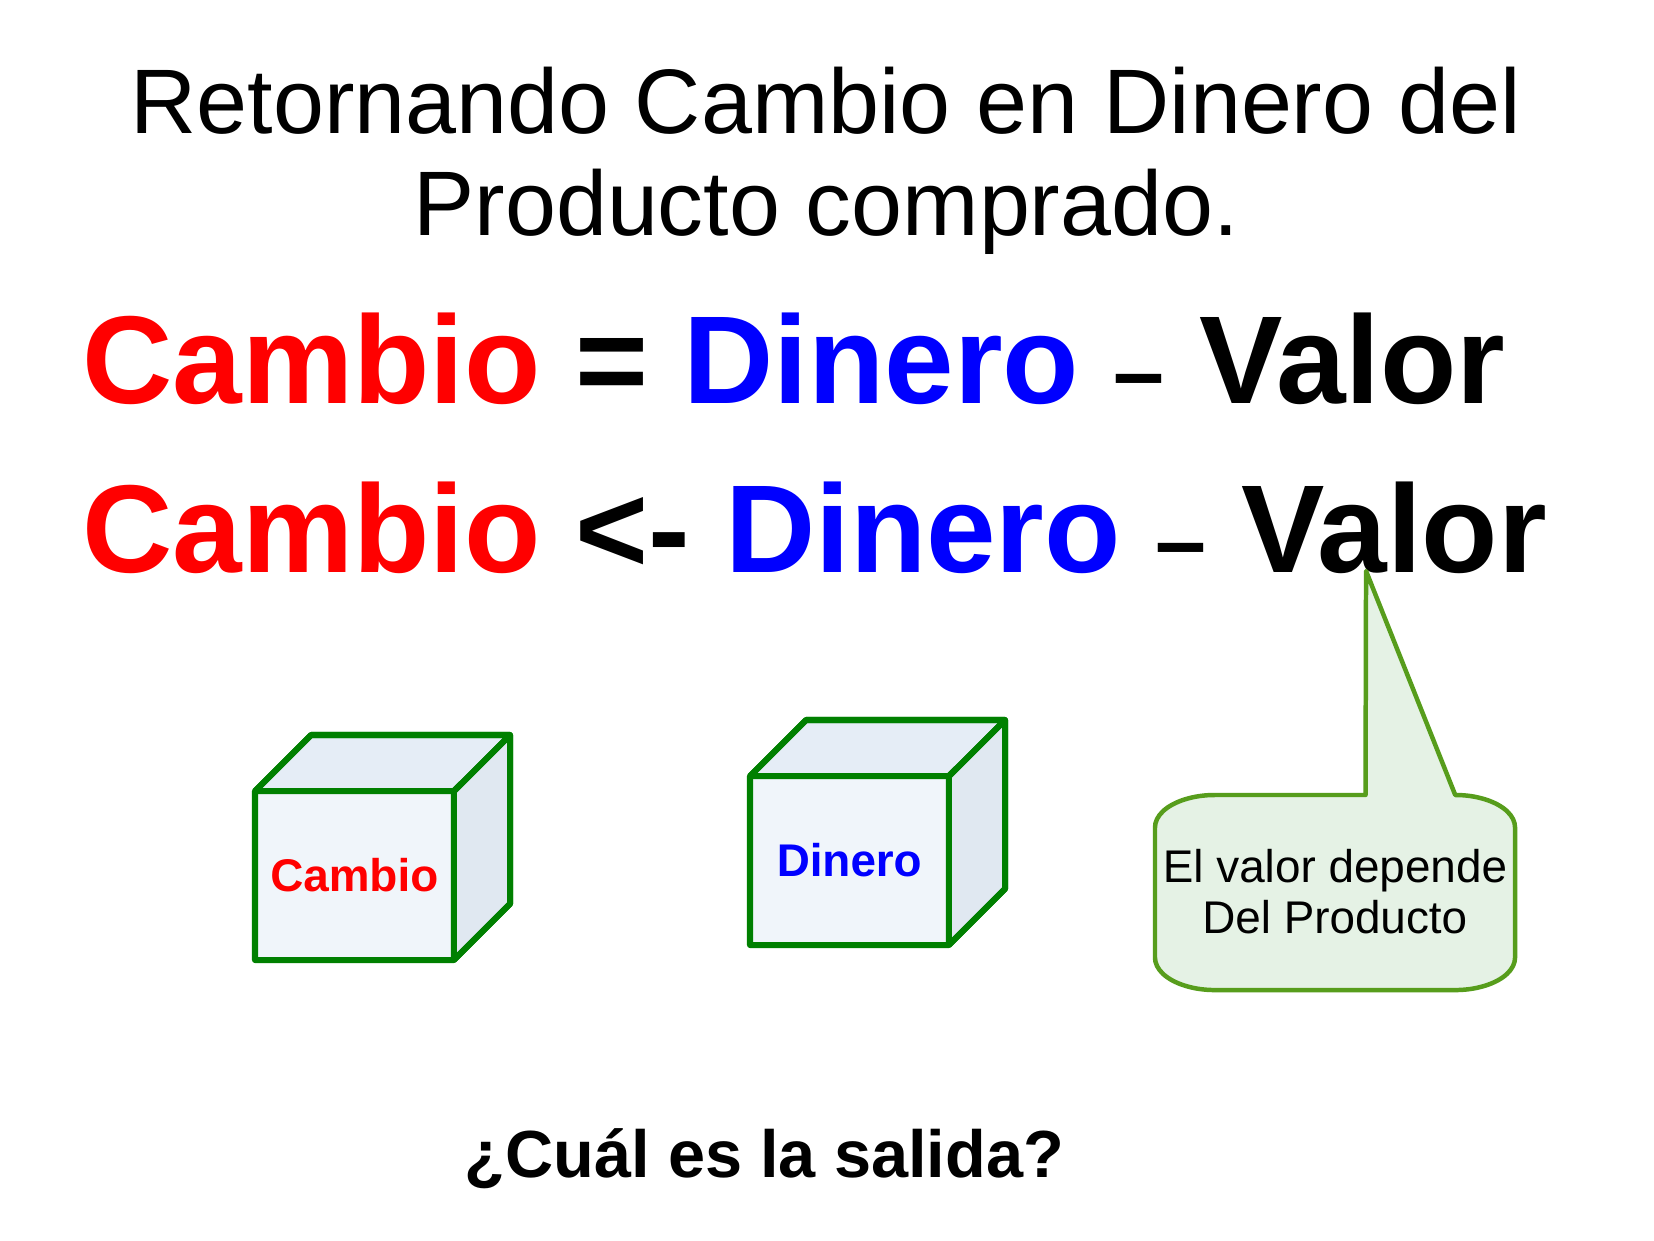

# Retornando Cambio en Dinero del Producto comprado.
Cambio = Dinero – Valor
Cambio <- Dinero – Valor
Dinero
Cambio
El valor depende
Del Producto
¿Cuál es la salida?